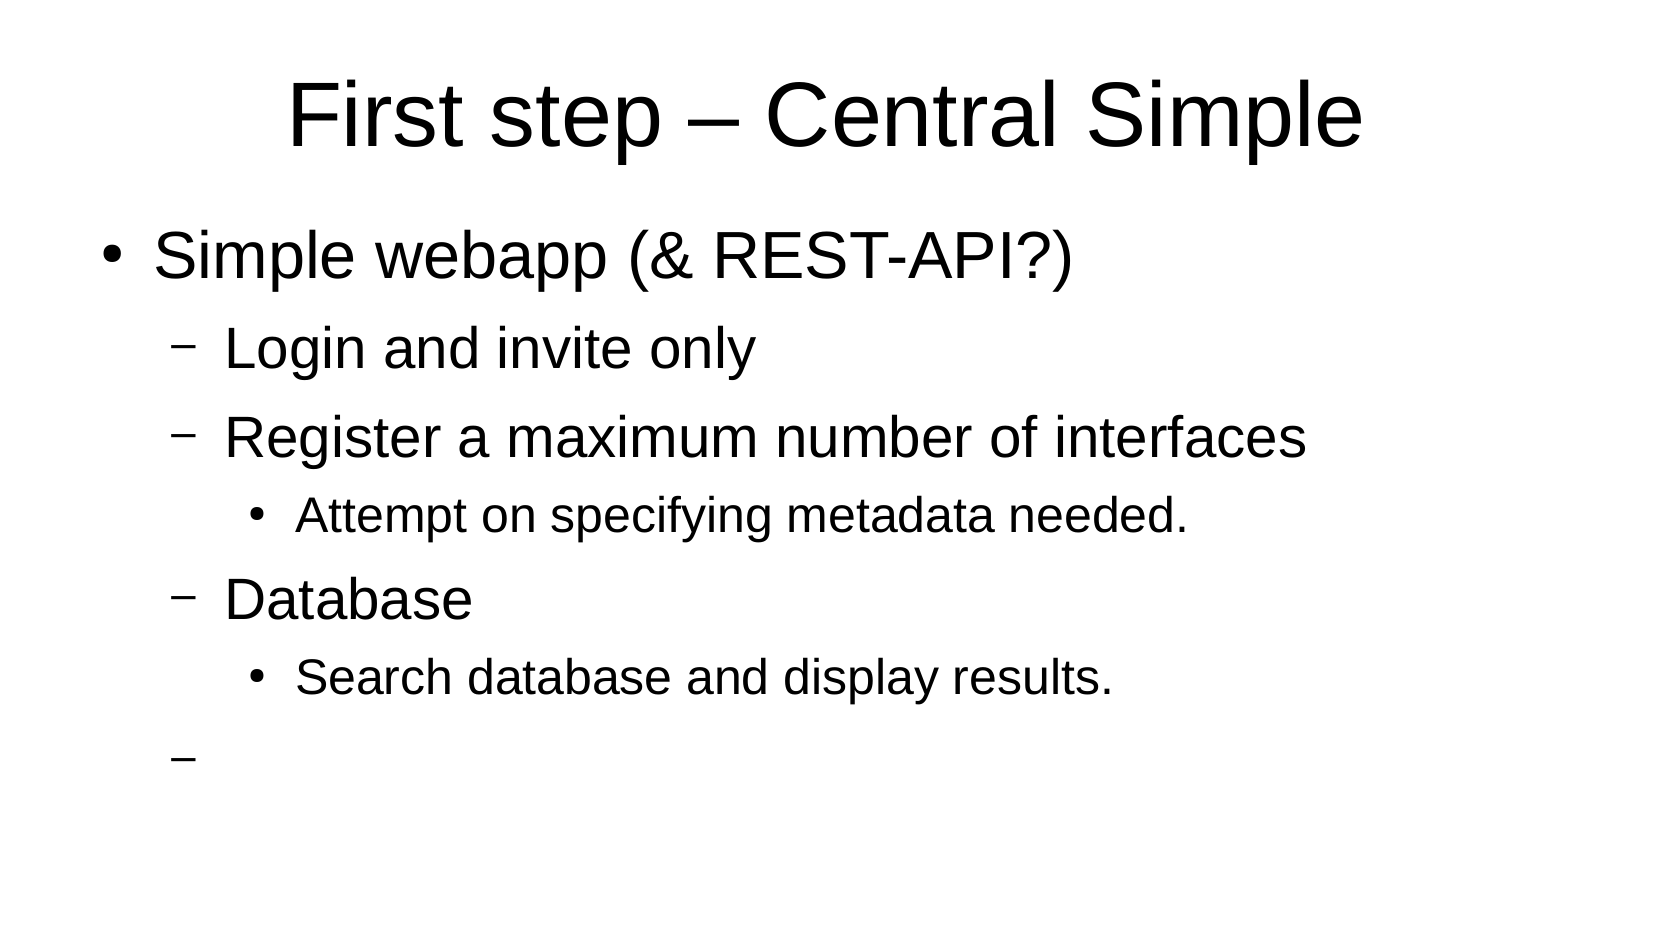

# First step – Central Simple
Simple webapp (& REST-API?)
Login and invite only
Register a maximum number of interfaces
Attempt on specifying metadata needed.
Database
Search database and display results.